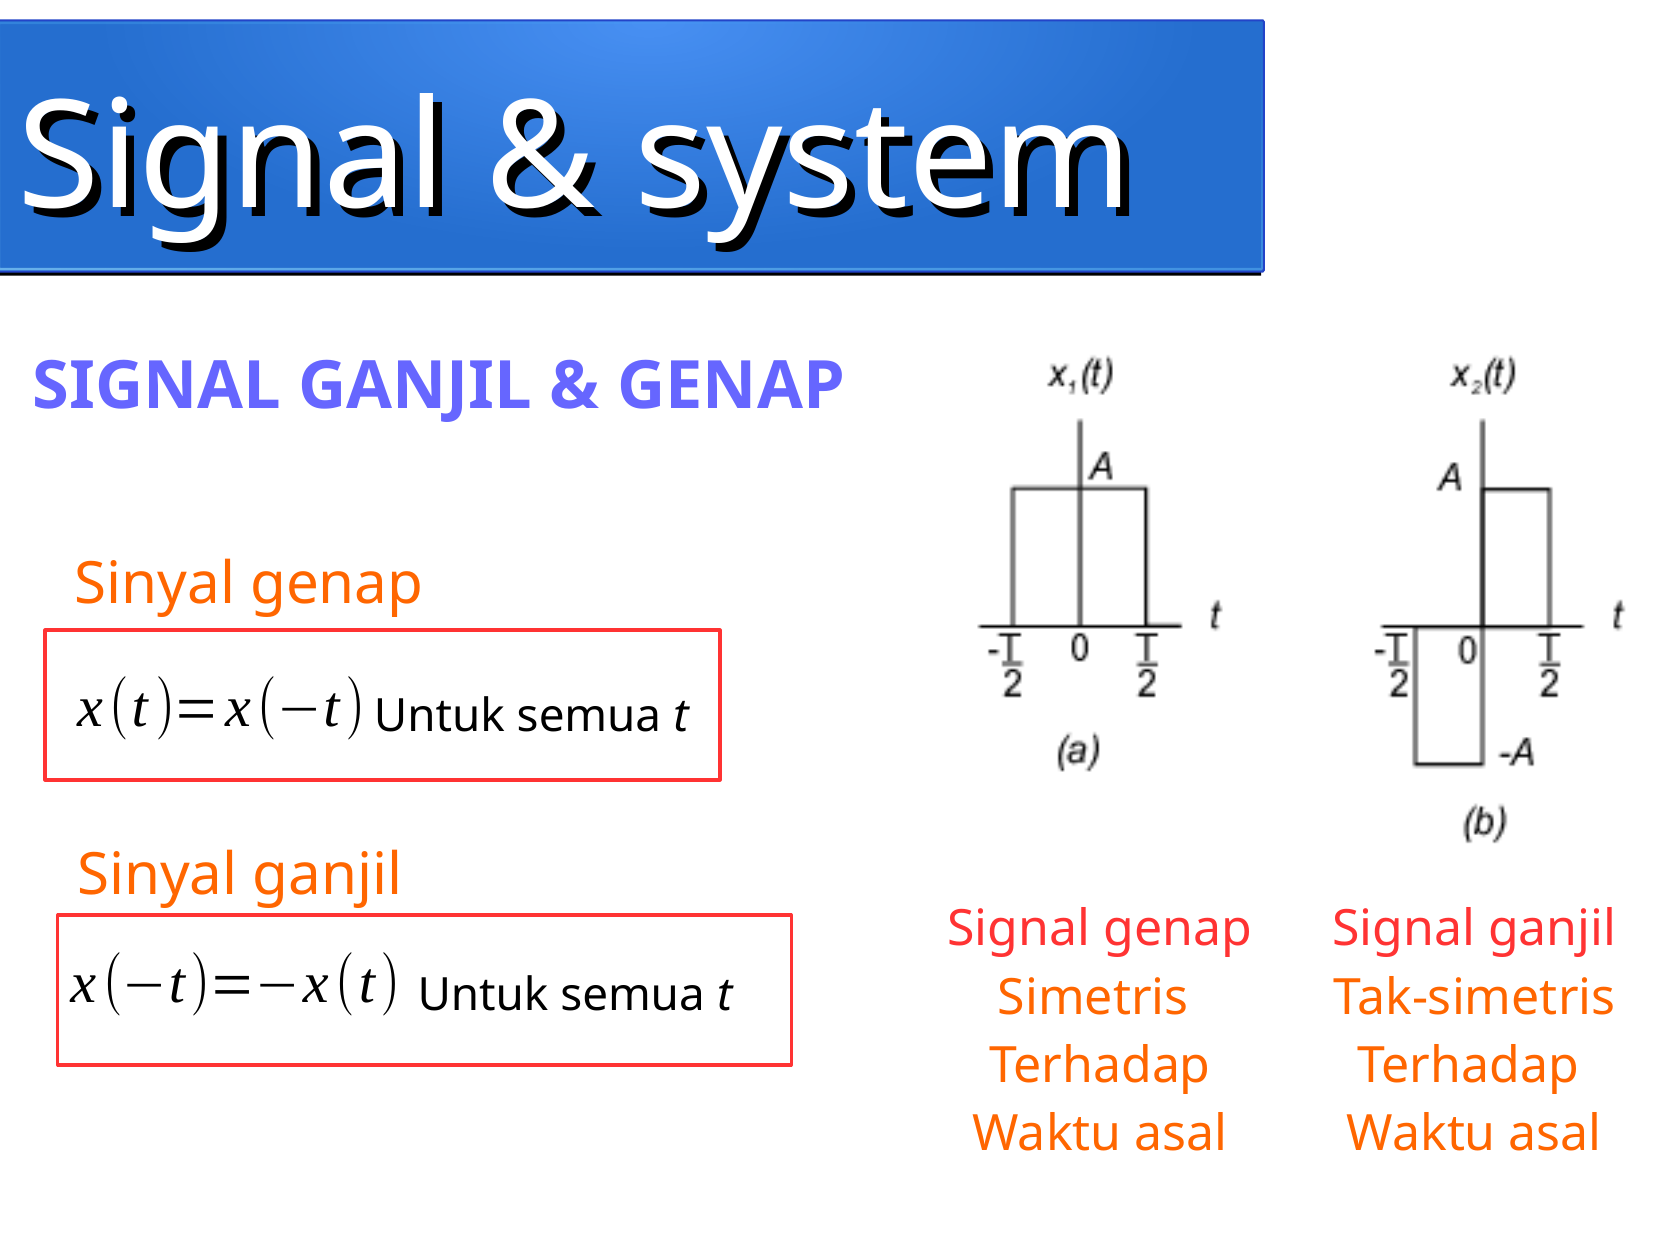

# Signal & system
SIGNAL GANJIL & GENAP
Sinyal genap
Untuk semua t
Sinyal ganjil
Signal genap
Simetris
Terhadap
Waktu asal
Signal ganjil
Tak-simetris
Terhadap
Waktu asal
Untuk semua t